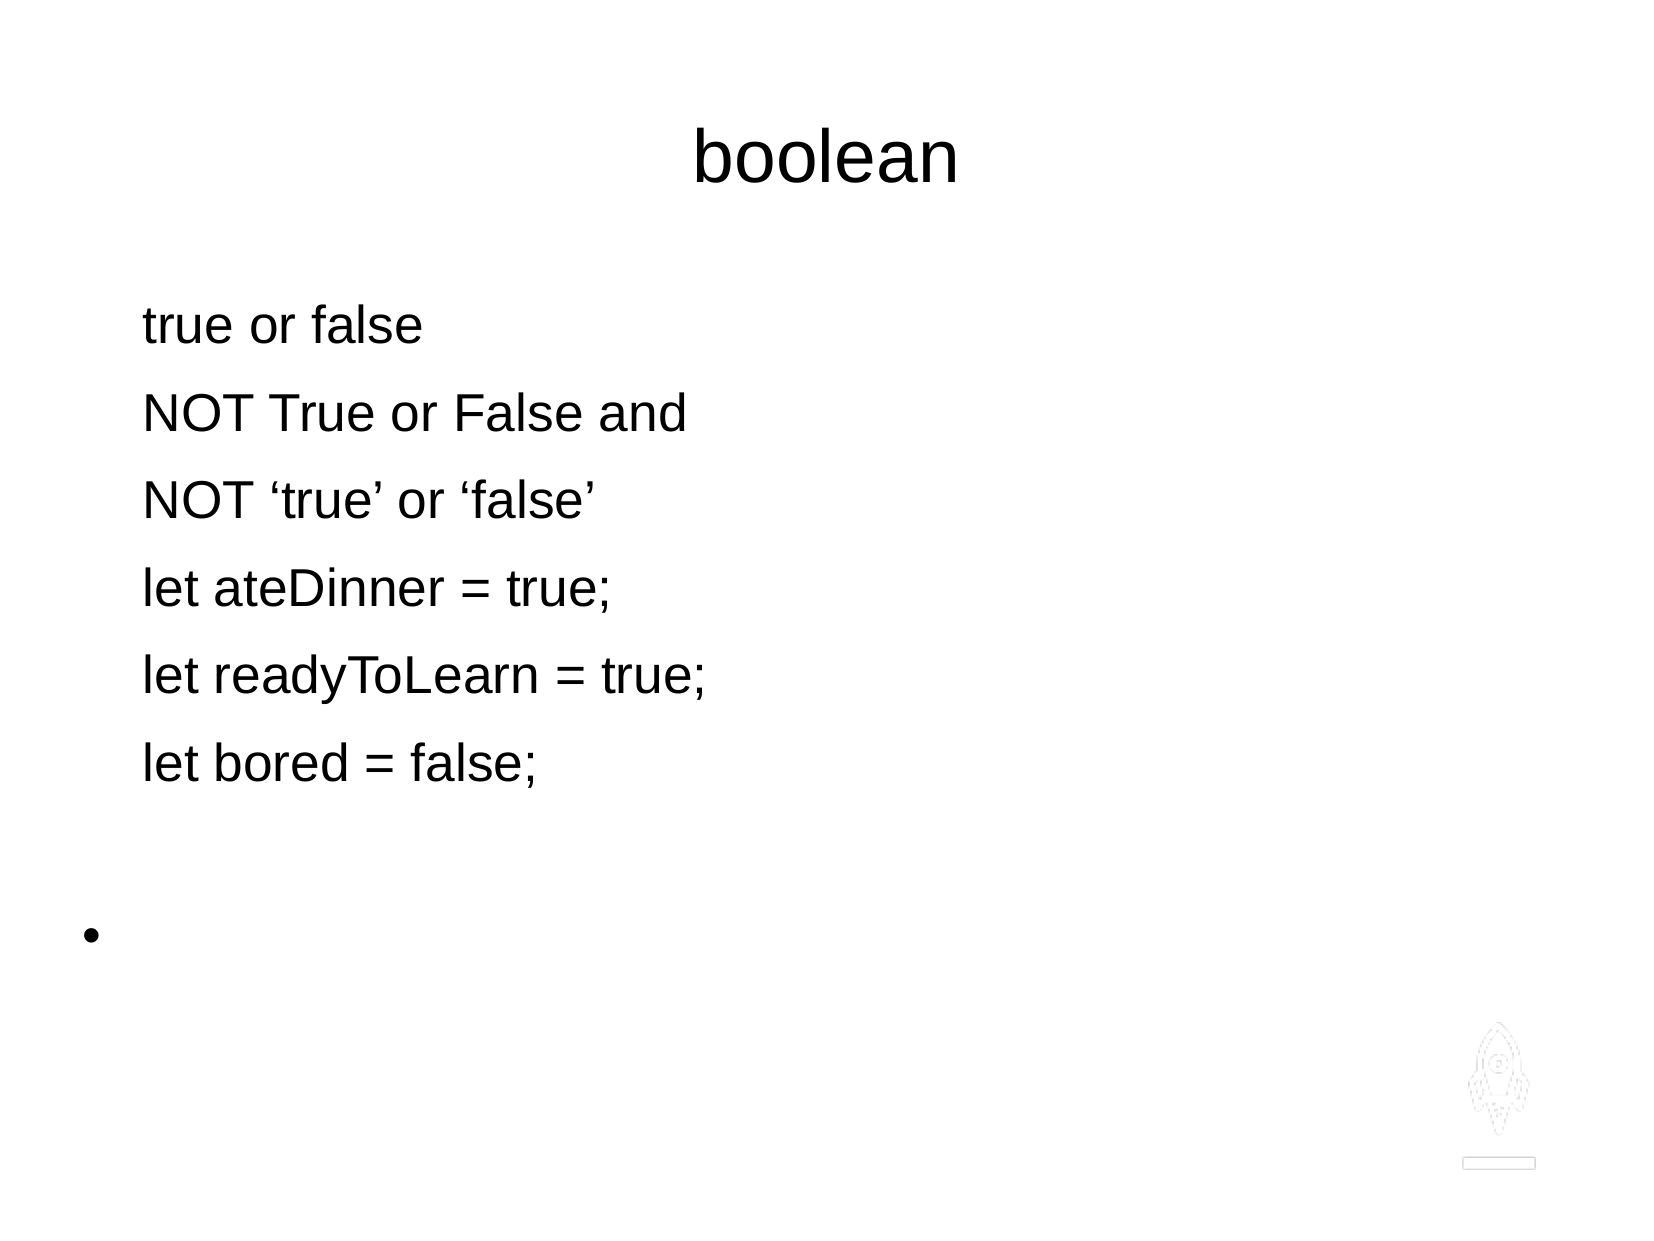

Housekeeping
# boolean
 Tech Jobs Persistent: DUE TODAY!!
	true or false
	NOT True or False and
	NOT ‘true’ or ‘false’
	let ateDinner = true;
	let readyToLearn = true;
	let bored = false;